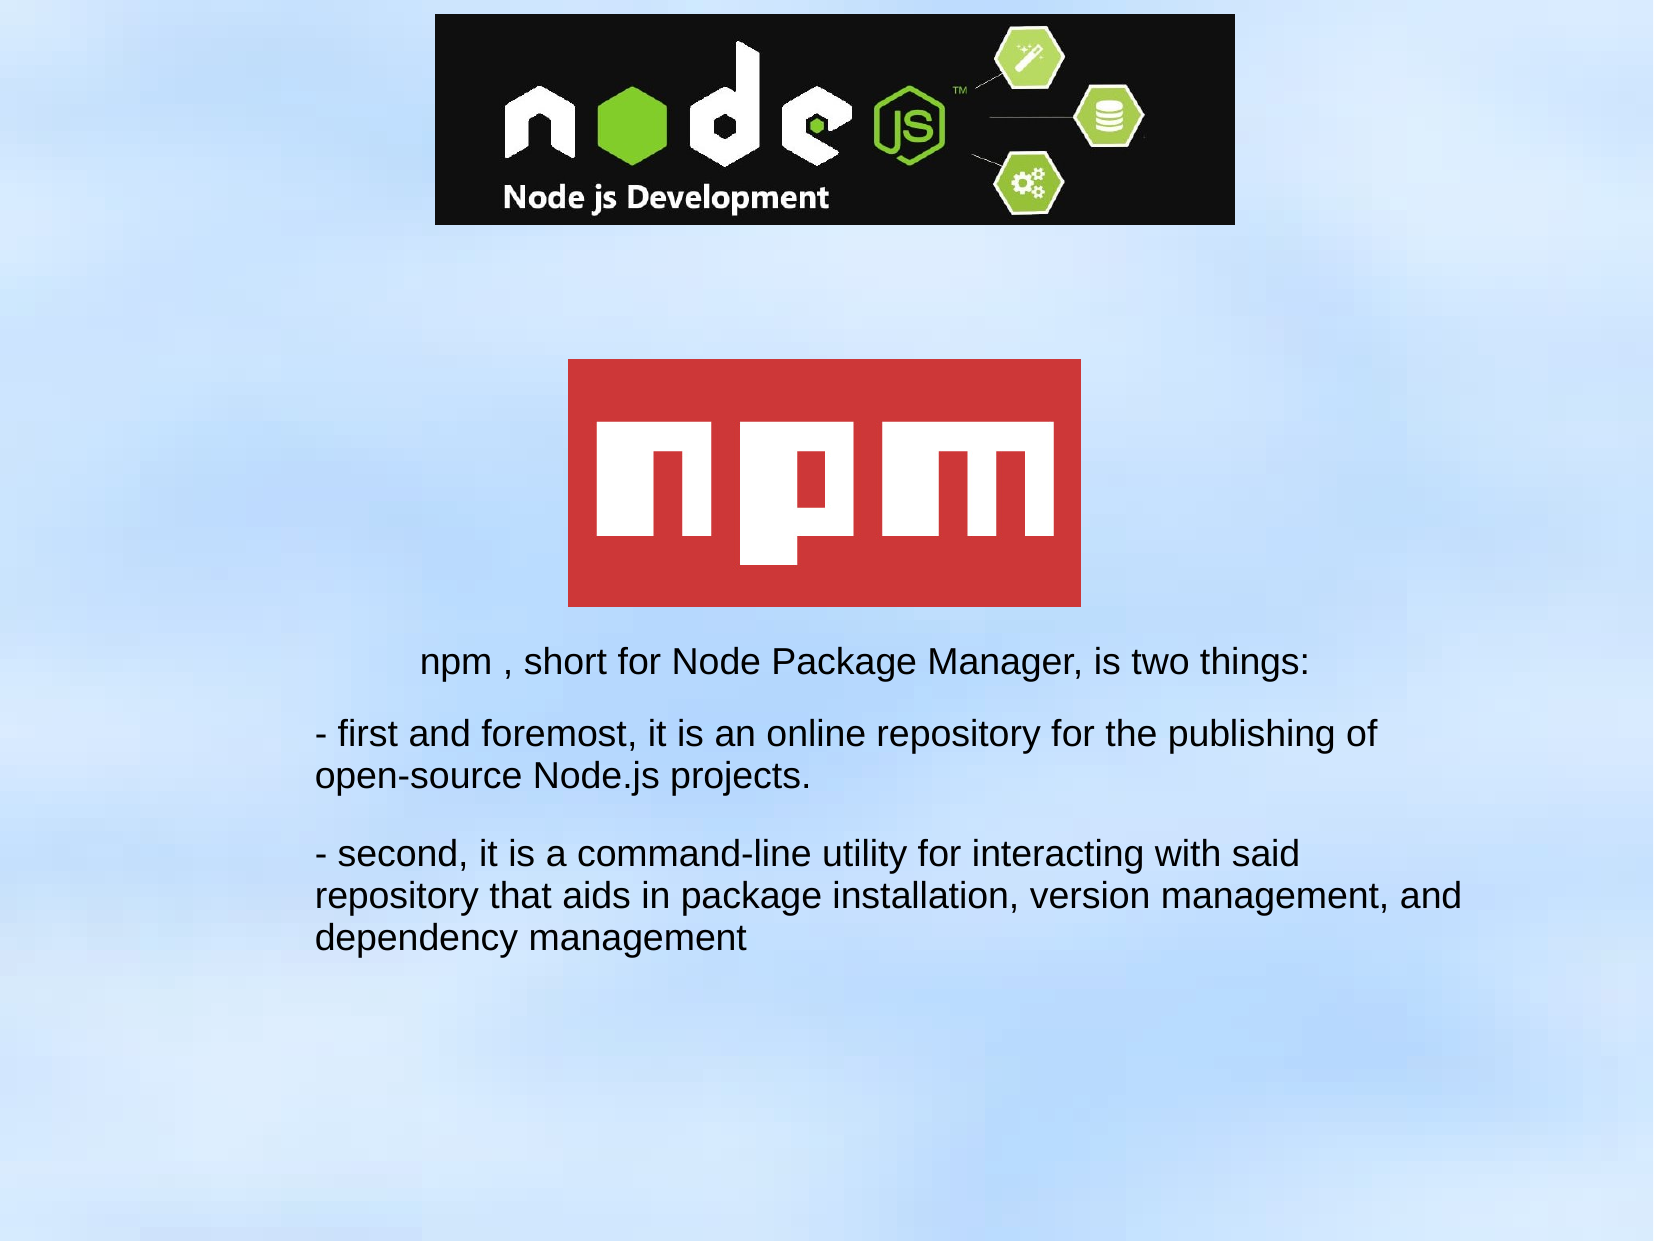

npm , short for Node Package Manager, is two things:
- first and foremost, it is an online repository for the publishing of open-source Node.js projects.
- second, it is a command-line utility for interacting with said repository that aids in package installation, version management, and dependency management